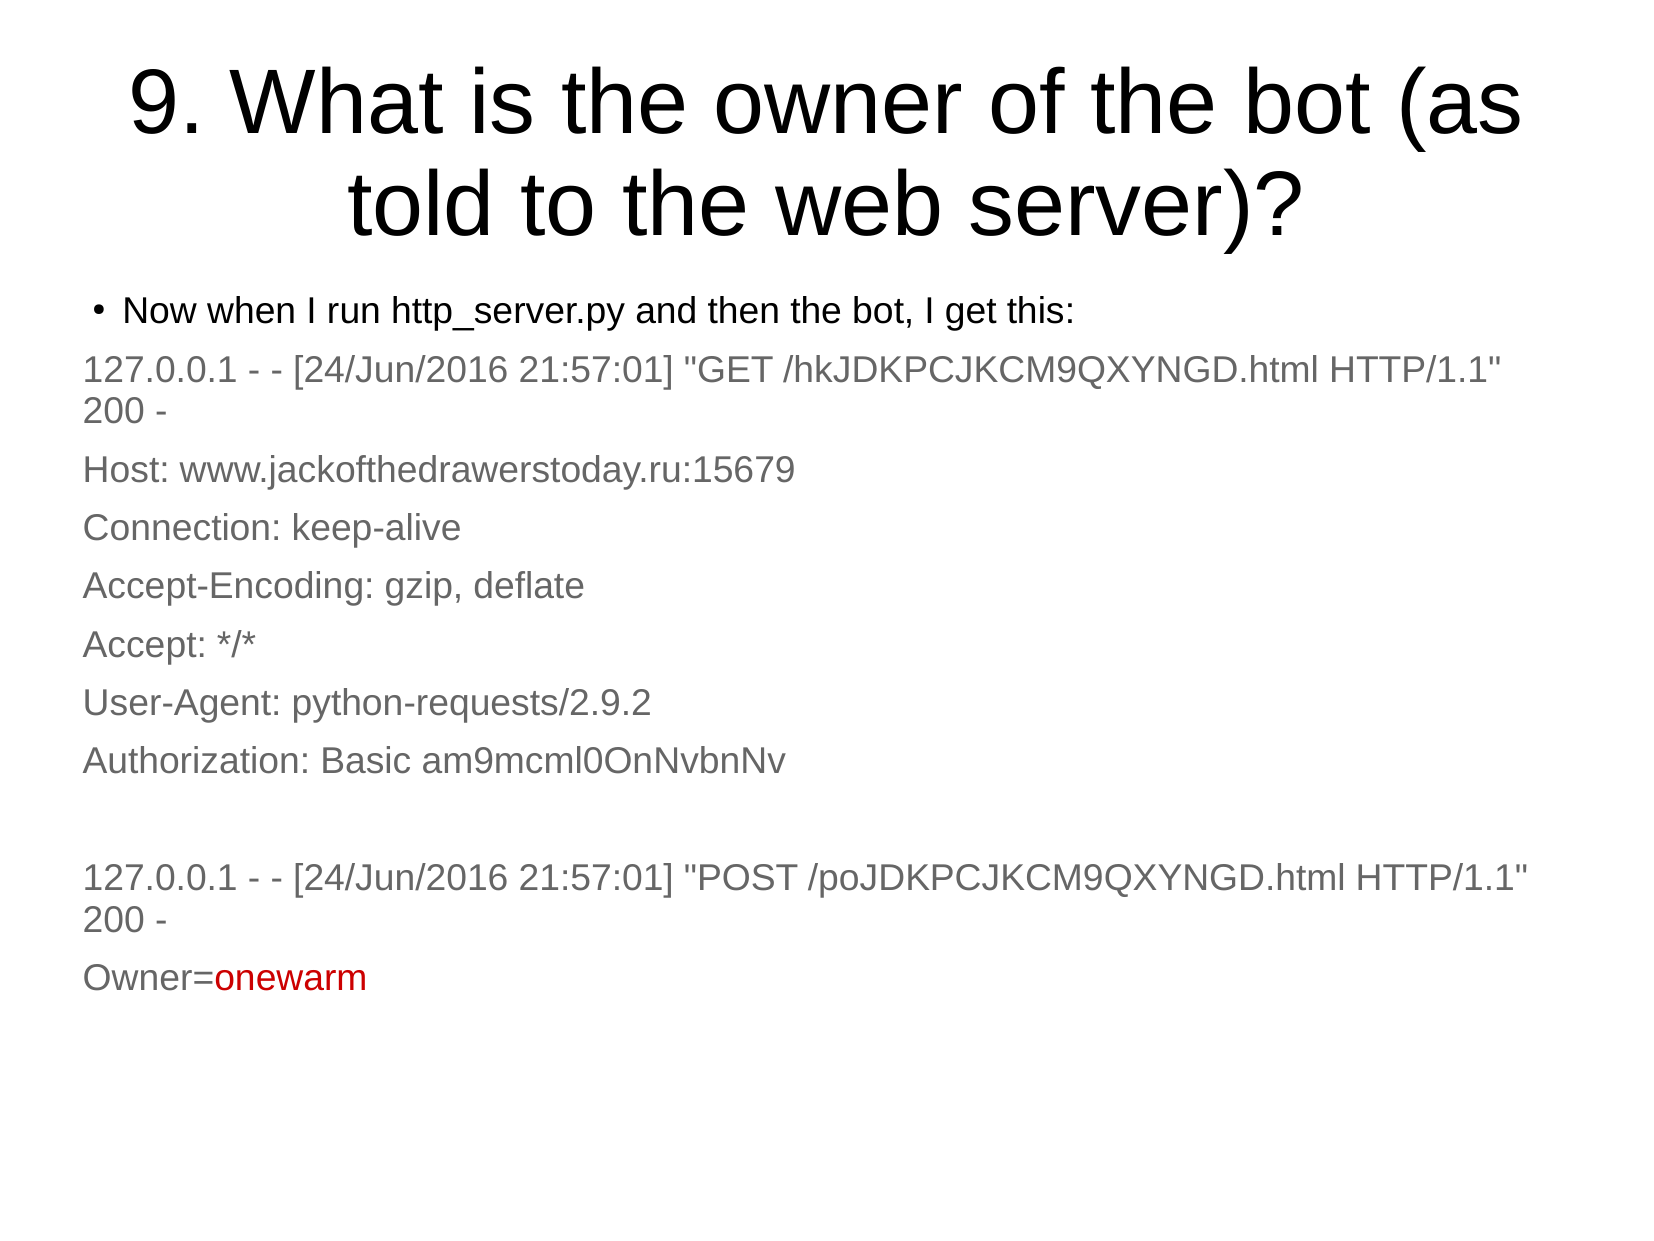

# 9. What is the owner of the bot (as told to the web server)?
Now when I run http_server.py and then the bot, I get this:
127.0.0.1 - - [24/Jun/2016 21:57:01] "GET /hkJDKPCJKCM9QXYNGD.html HTTP/1.1" 200 -
Host: www.jackofthedrawerstoday.ru:15679
Connection: keep-alive
Accept-Encoding: gzip, deflate
Accept: */*
User-Agent: python-requests/2.9.2
Authorization: Basic am9mcml0OnNvbnNv
127.0.0.1 - - [24/Jun/2016 21:57:01] "POST /poJDKPCJKCM9QXYNGD.html HTTP/1.1" 200 -
Owner=onewarm